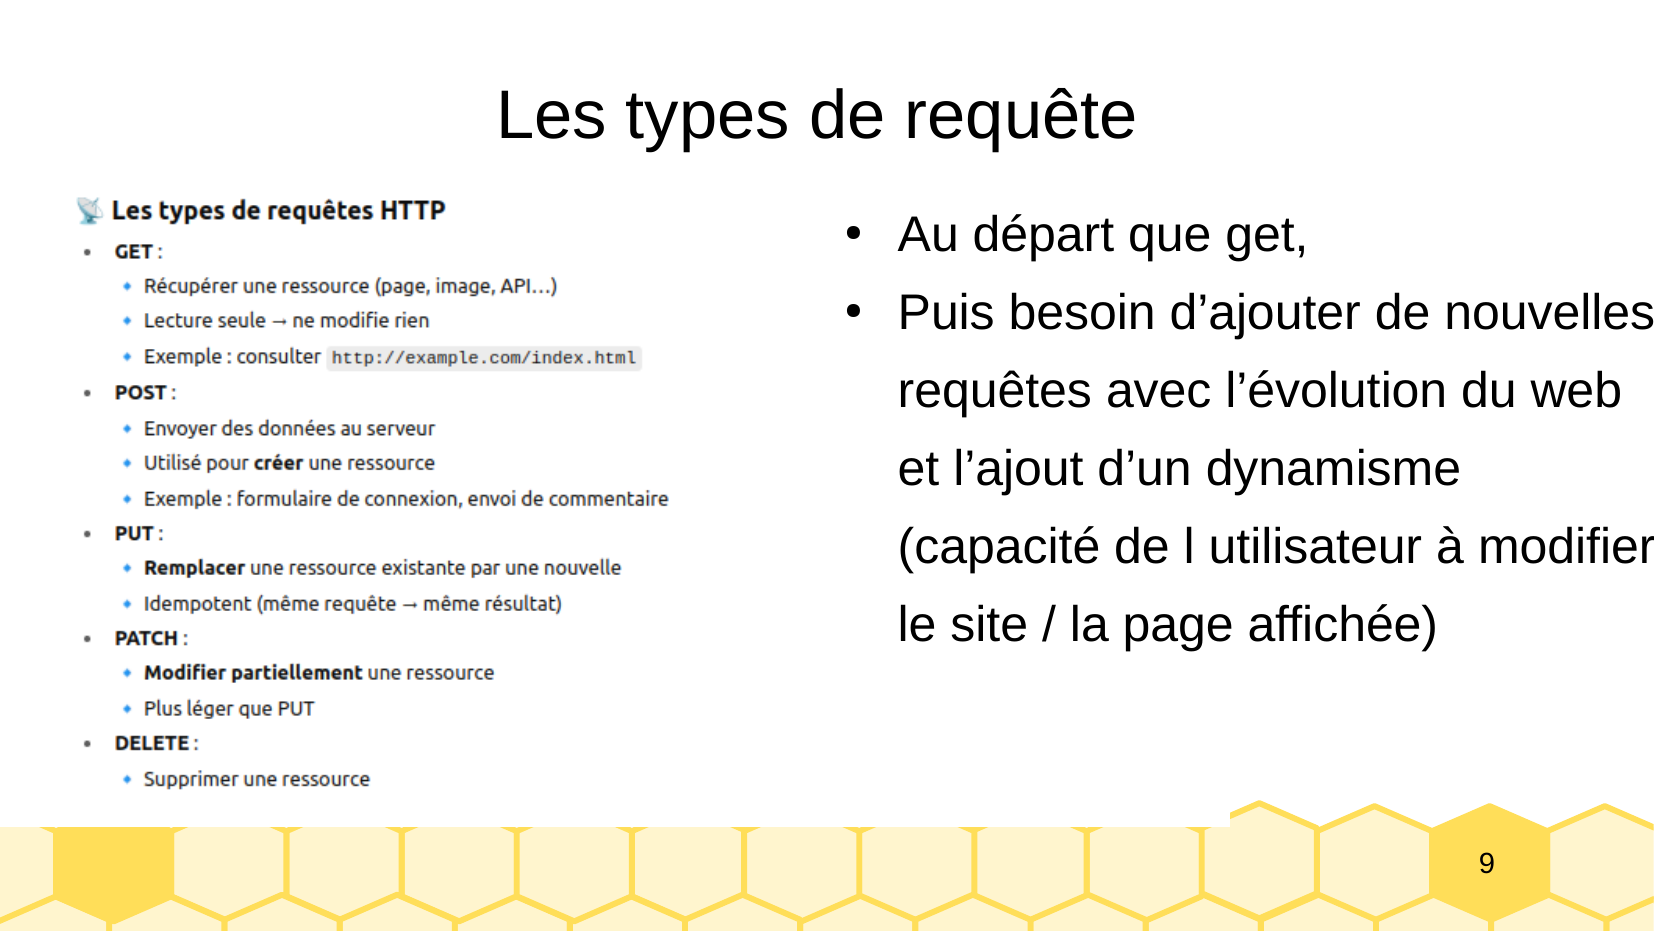

# Les types de requête
Au départ que get,
Puis besoin d’ajouter de nouvelles
requêtes avec l’évolution du web
et l’ajout d’un dynamisme
(capacité de l utilisateur à modifier
le site / la page affichée)